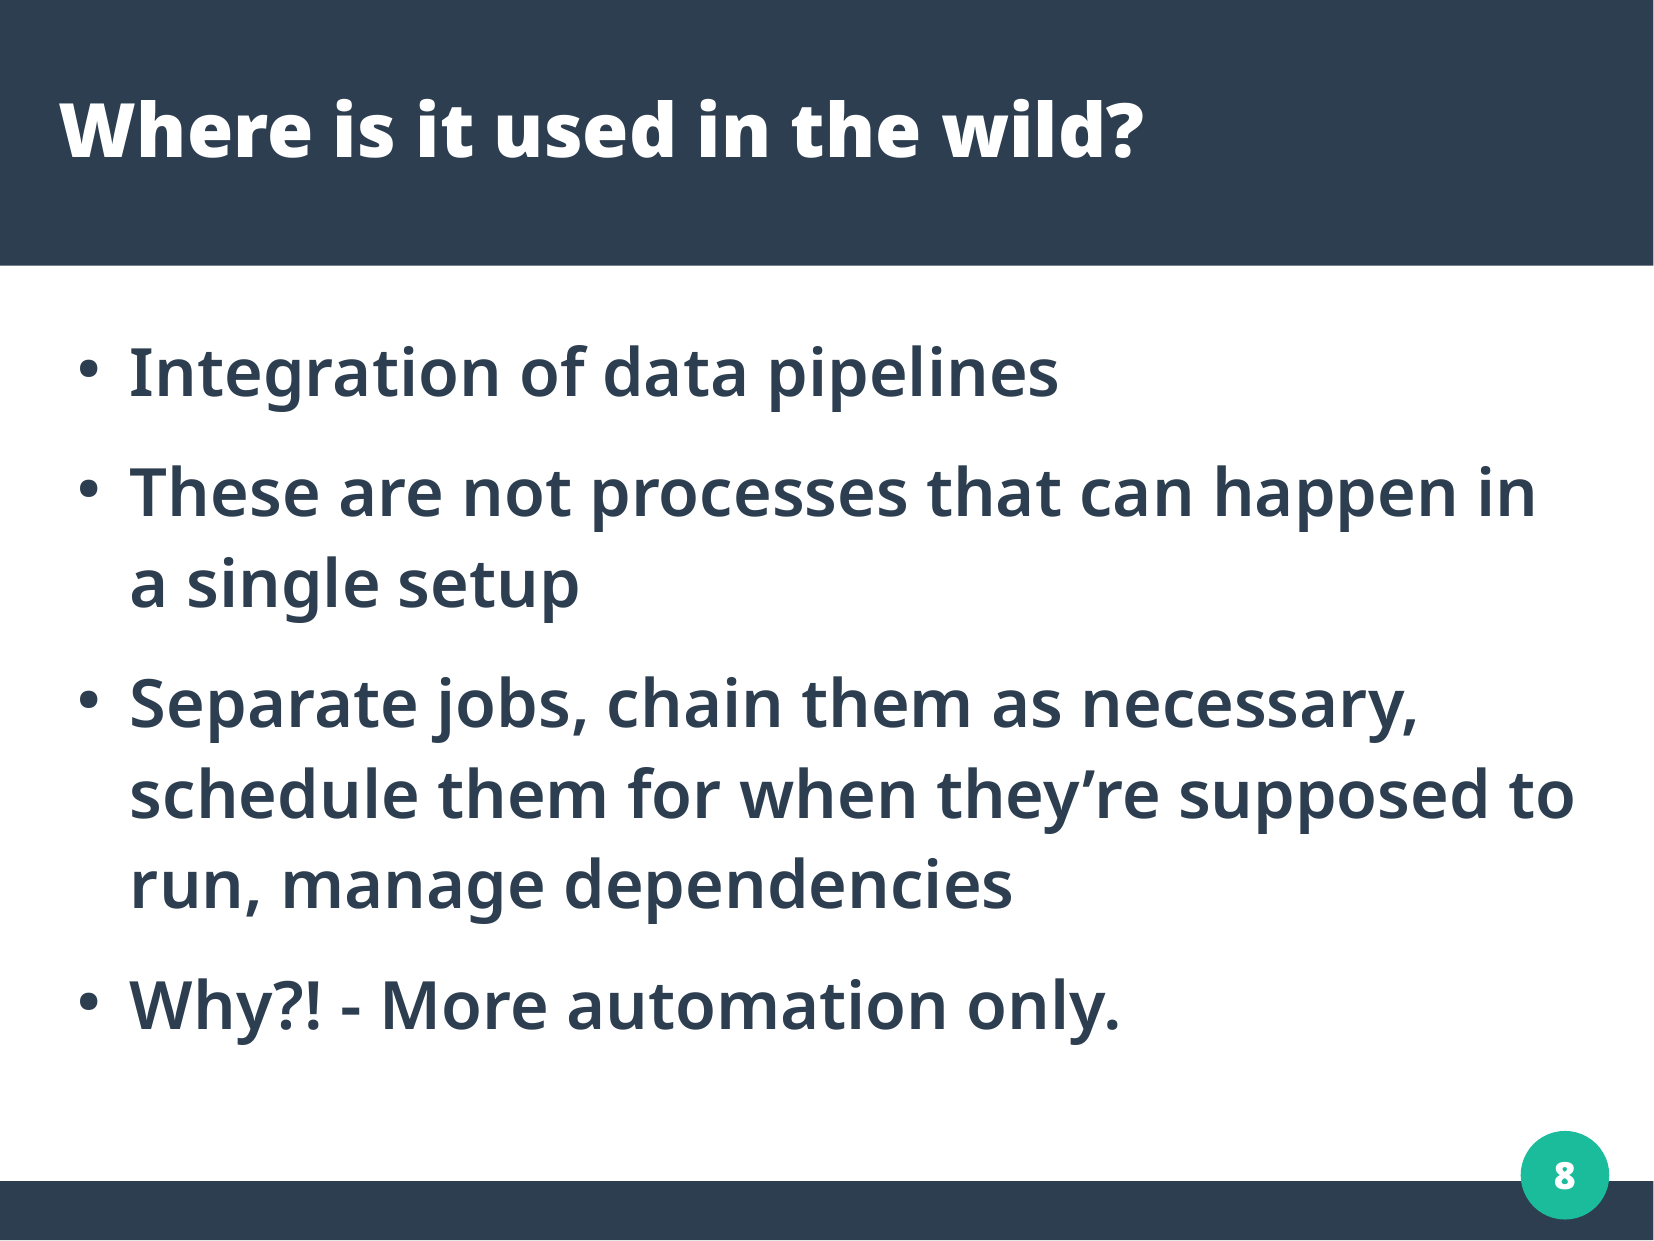

# Where is it used in the wild?
Integration of data pipelines
These are not processes that can happen in a single setup
Separate jobs, chain them as necessary, schedule them for when they’re supposed to run, manage dependencies
Why?! - More automation only.
8